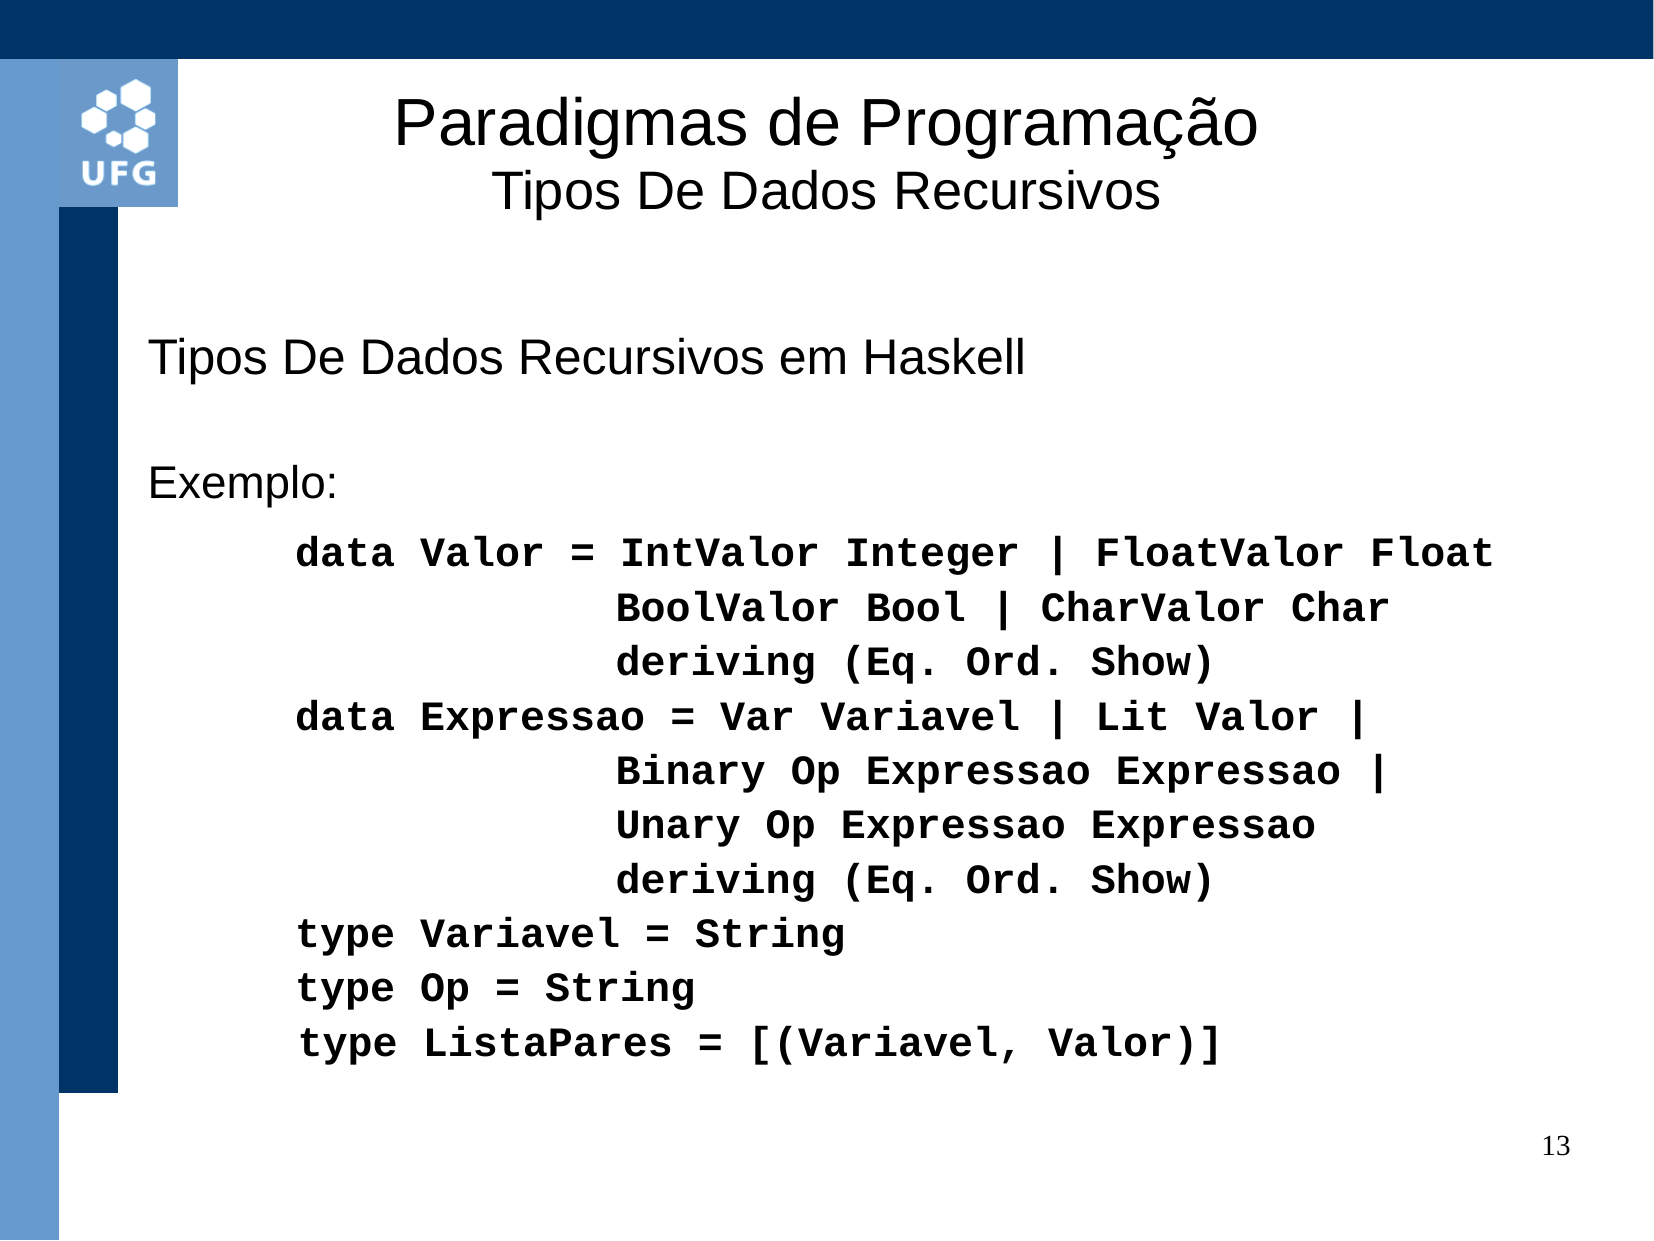

# Paradigmas de Programação Tipos De Dados Recursivos
Tipos De Dados Recursivos em Haskell
Exemplo:
		data Valor = IntValor Integer | FloatValor Float
						 BoolValor Bool | CharValor Char
						 deriving (Eq. Ord. Show)
		data Expressao = Var Variavel | Lit Valor |
						 Binary Op Expressao Expressao |
						 Unary Op Expressao Expressao
						 deriving (Eq. Ord. Show)
 	type Variavel = String
		type Op = String
 type ListaPares = [(Variavel, Valor)]
13